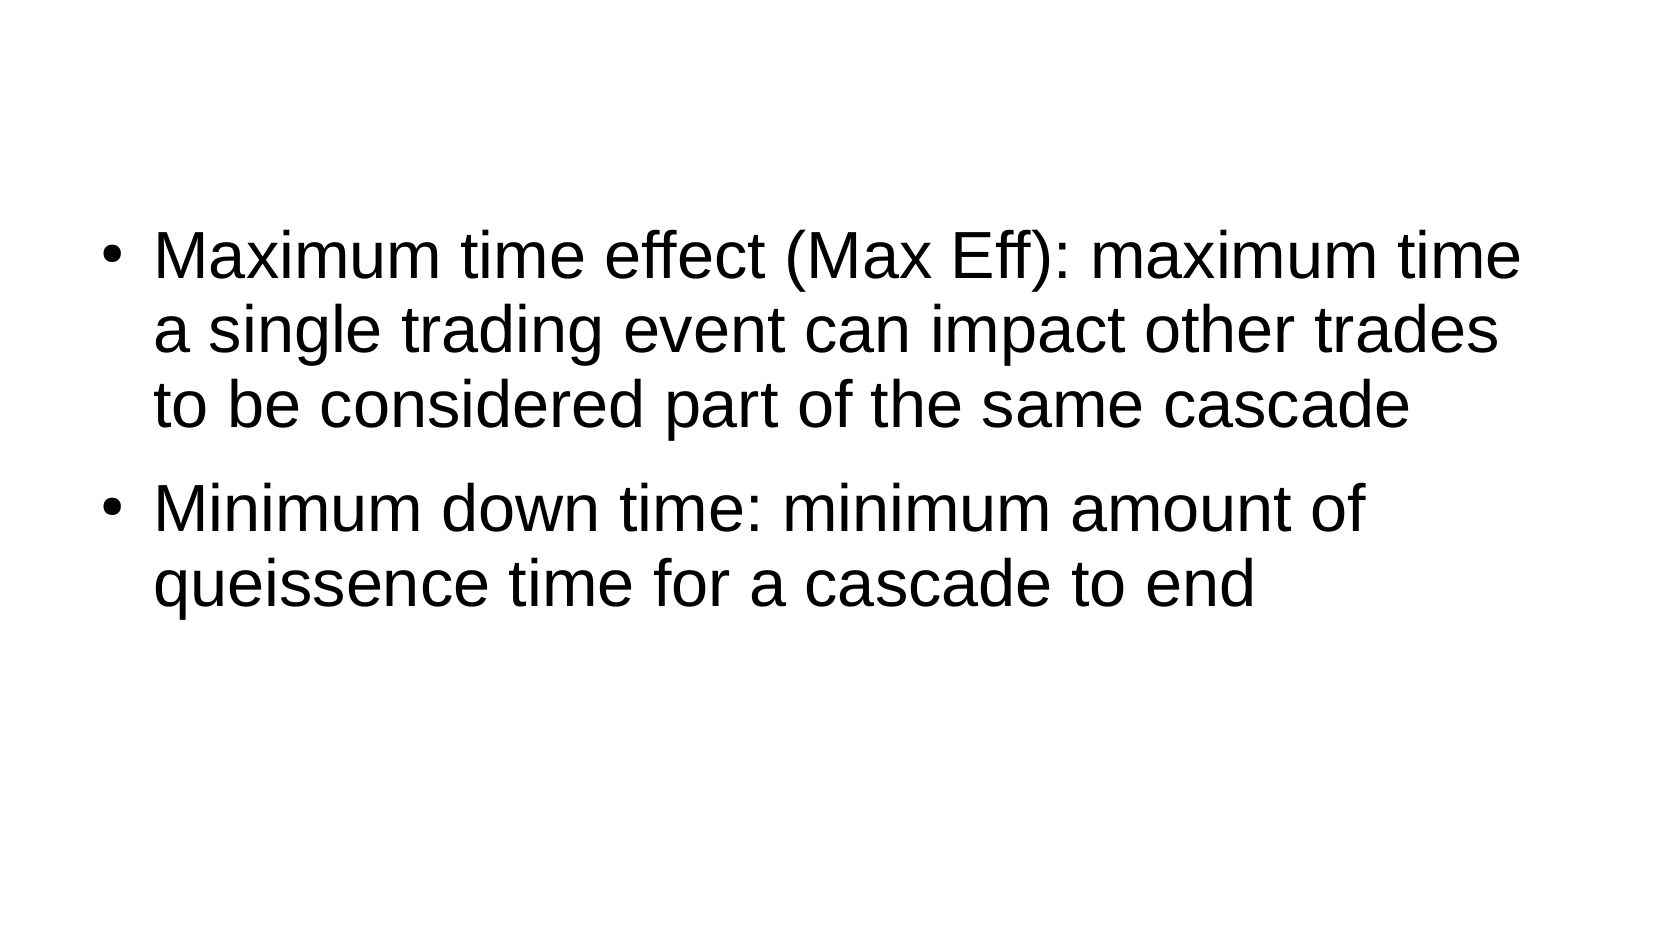

#
Maximum time effect (Max Eff): maximum time a single trading event can impact other trades to be considered part of the same cascade
Minimum down time: minimum amount of queissence time for a cascade to end